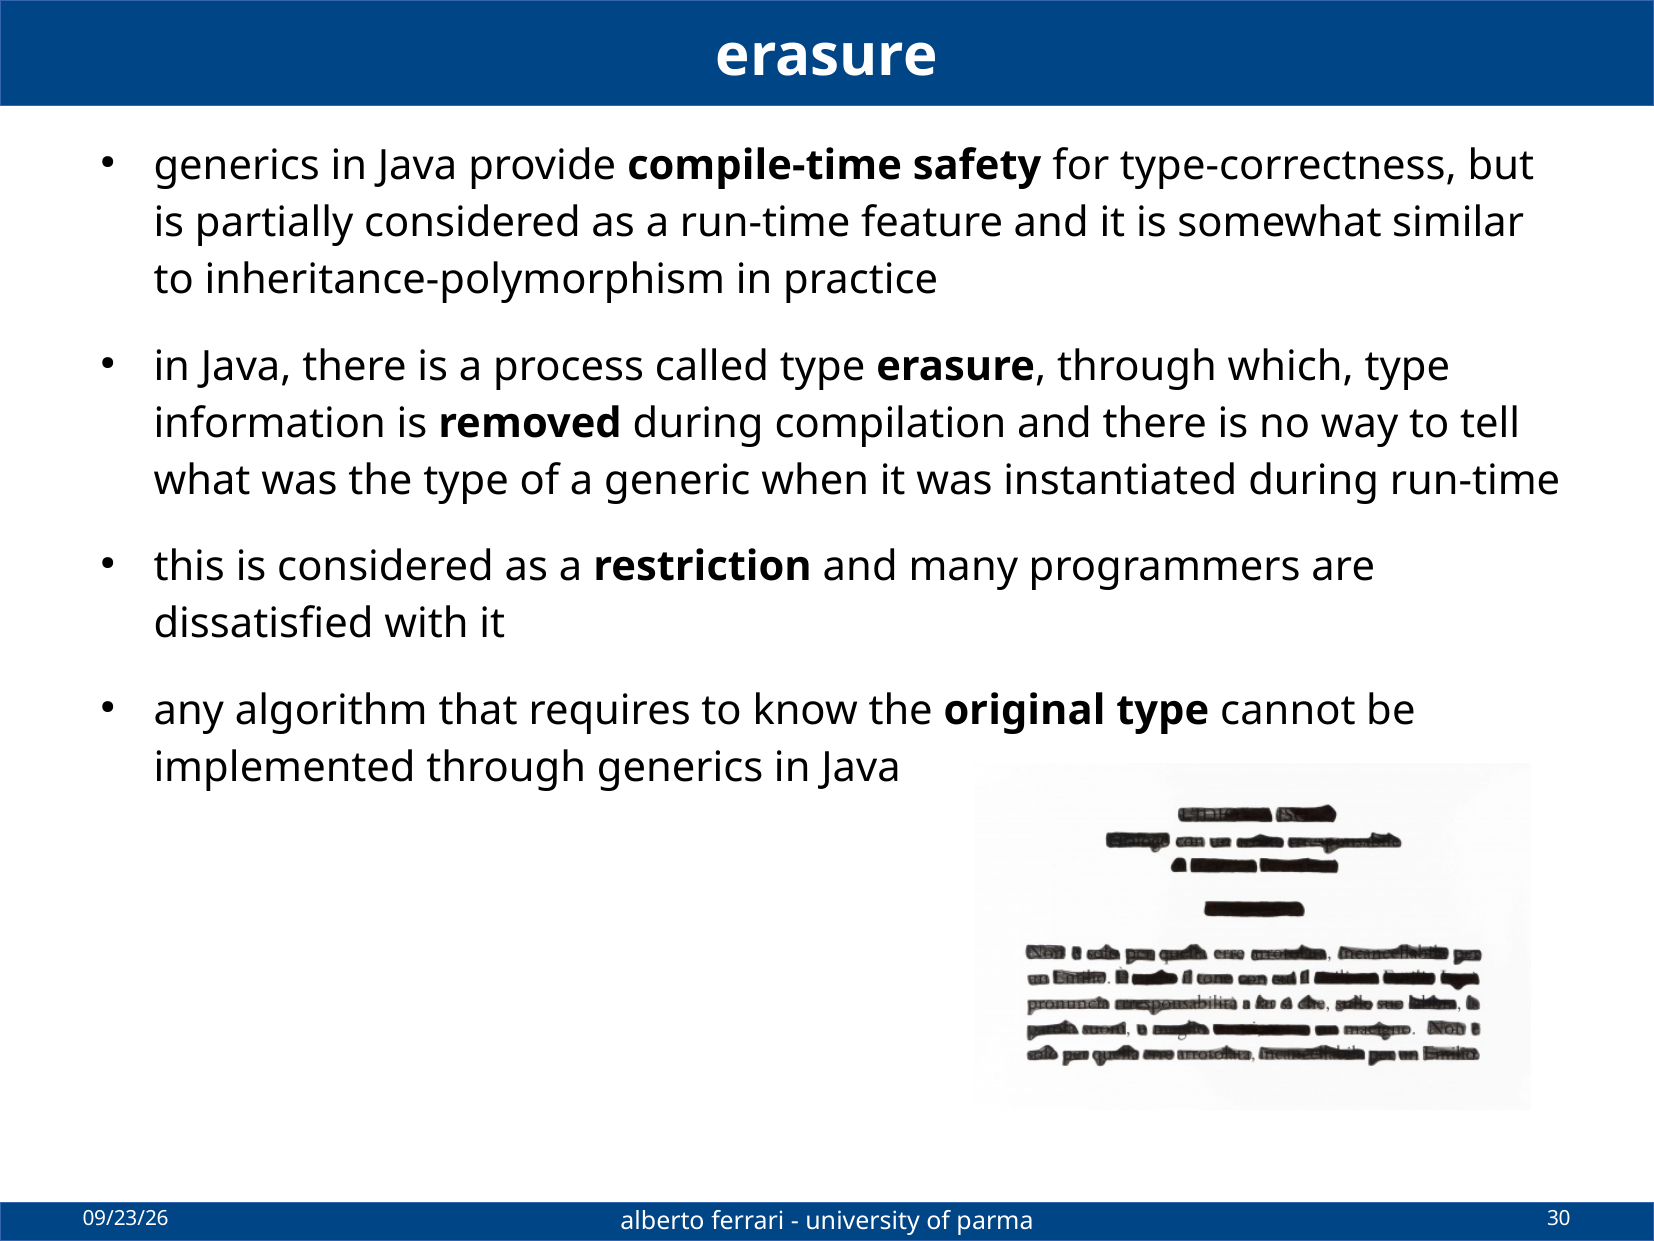

# erasure
generics in Java provide compile-time safety for type-correctness, but is partially considered as a run-time feature and it is somewhat similar to inheritance-polymorphism in practice
in Java, there is a process called type erasure, through which, type information is removed during compilation and there is no way to tell what was the type of a generic when it was instantiated during run-time
this is considered as a restriction and many programmers are dissatisfied with it
any algorithm that requires to know the original type cannot be implemented through generics in Java
alberto ferrari - university of parma
30